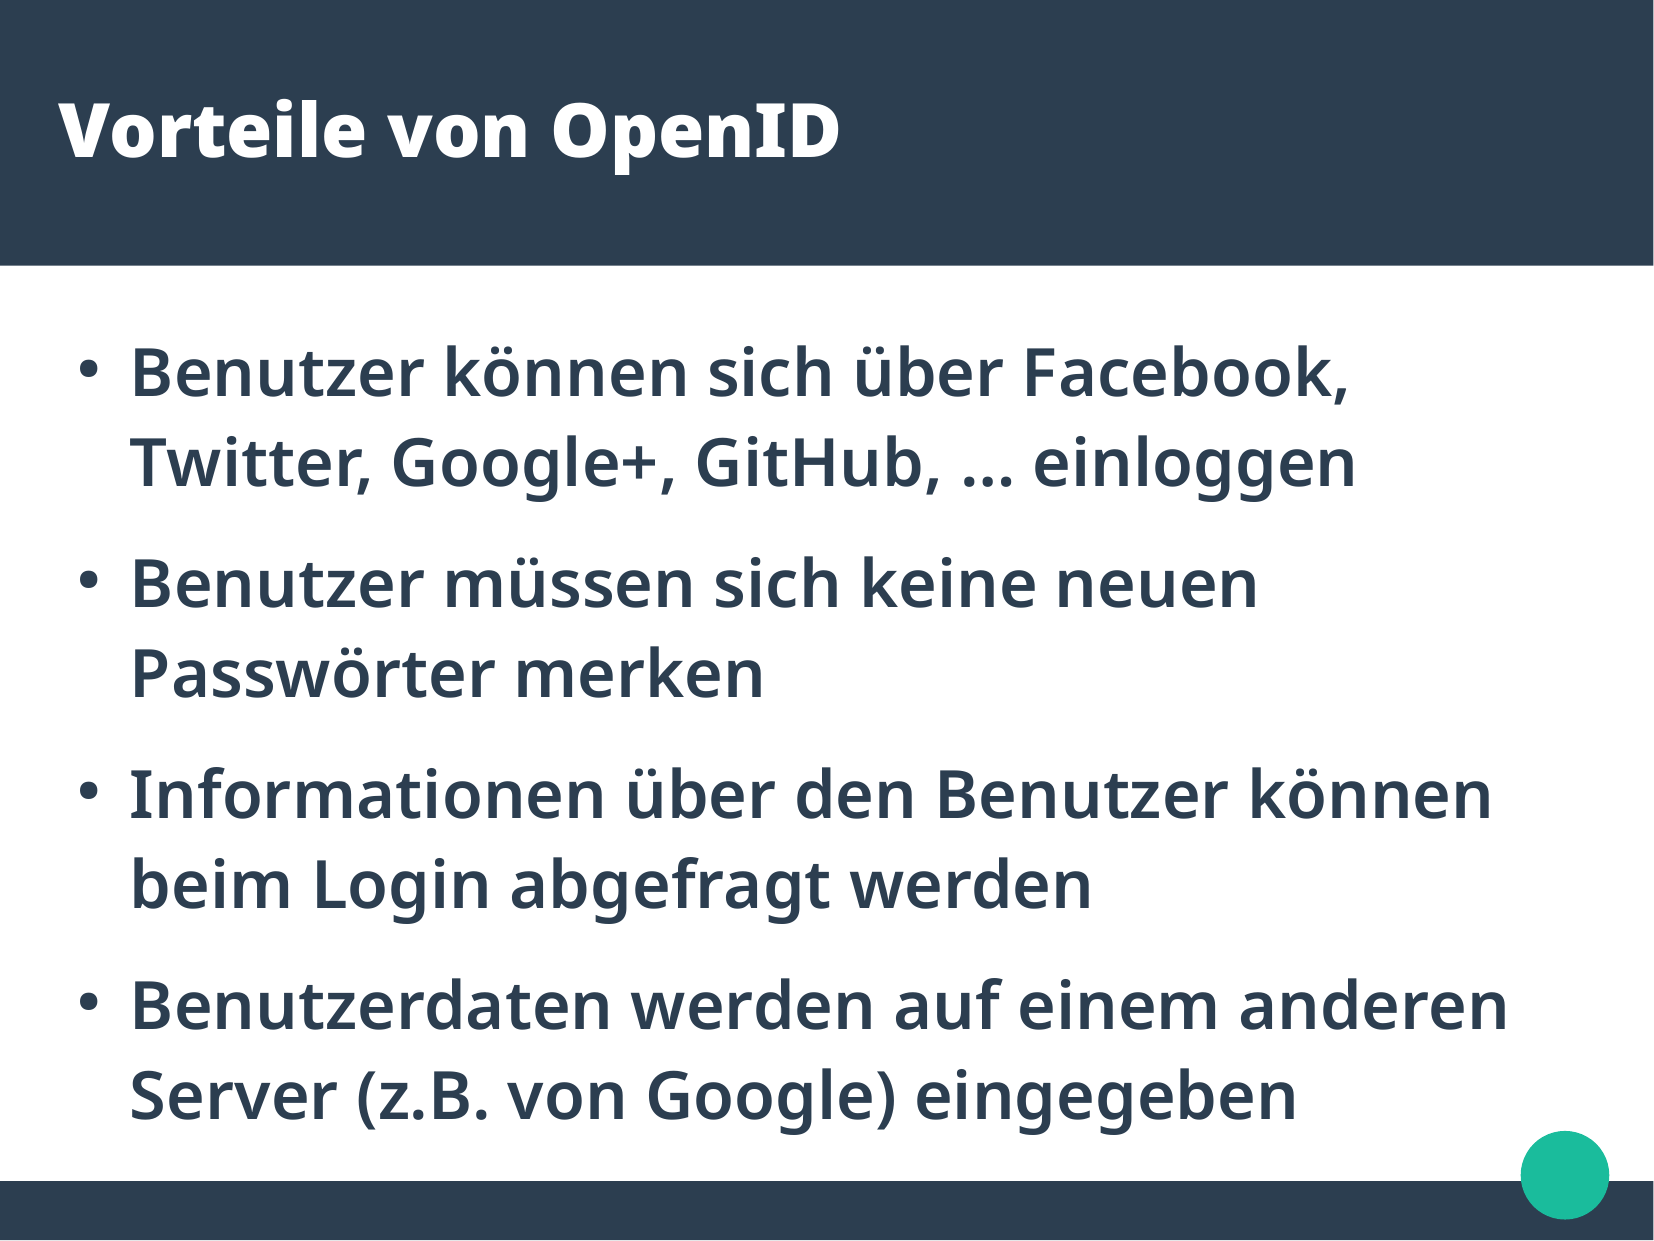

# Vorteile von OpenID
Benutzer können sich über Facebook, Twitter, Google+, GitHub, … einloggen
Benutzer müssen sich keine neuen Passwörter merken
Informationen über den Benutzer können beim Login abgefragt werden
Benutzerdaten werden auf einem anderen Server (z.B. von Google) eingegeben